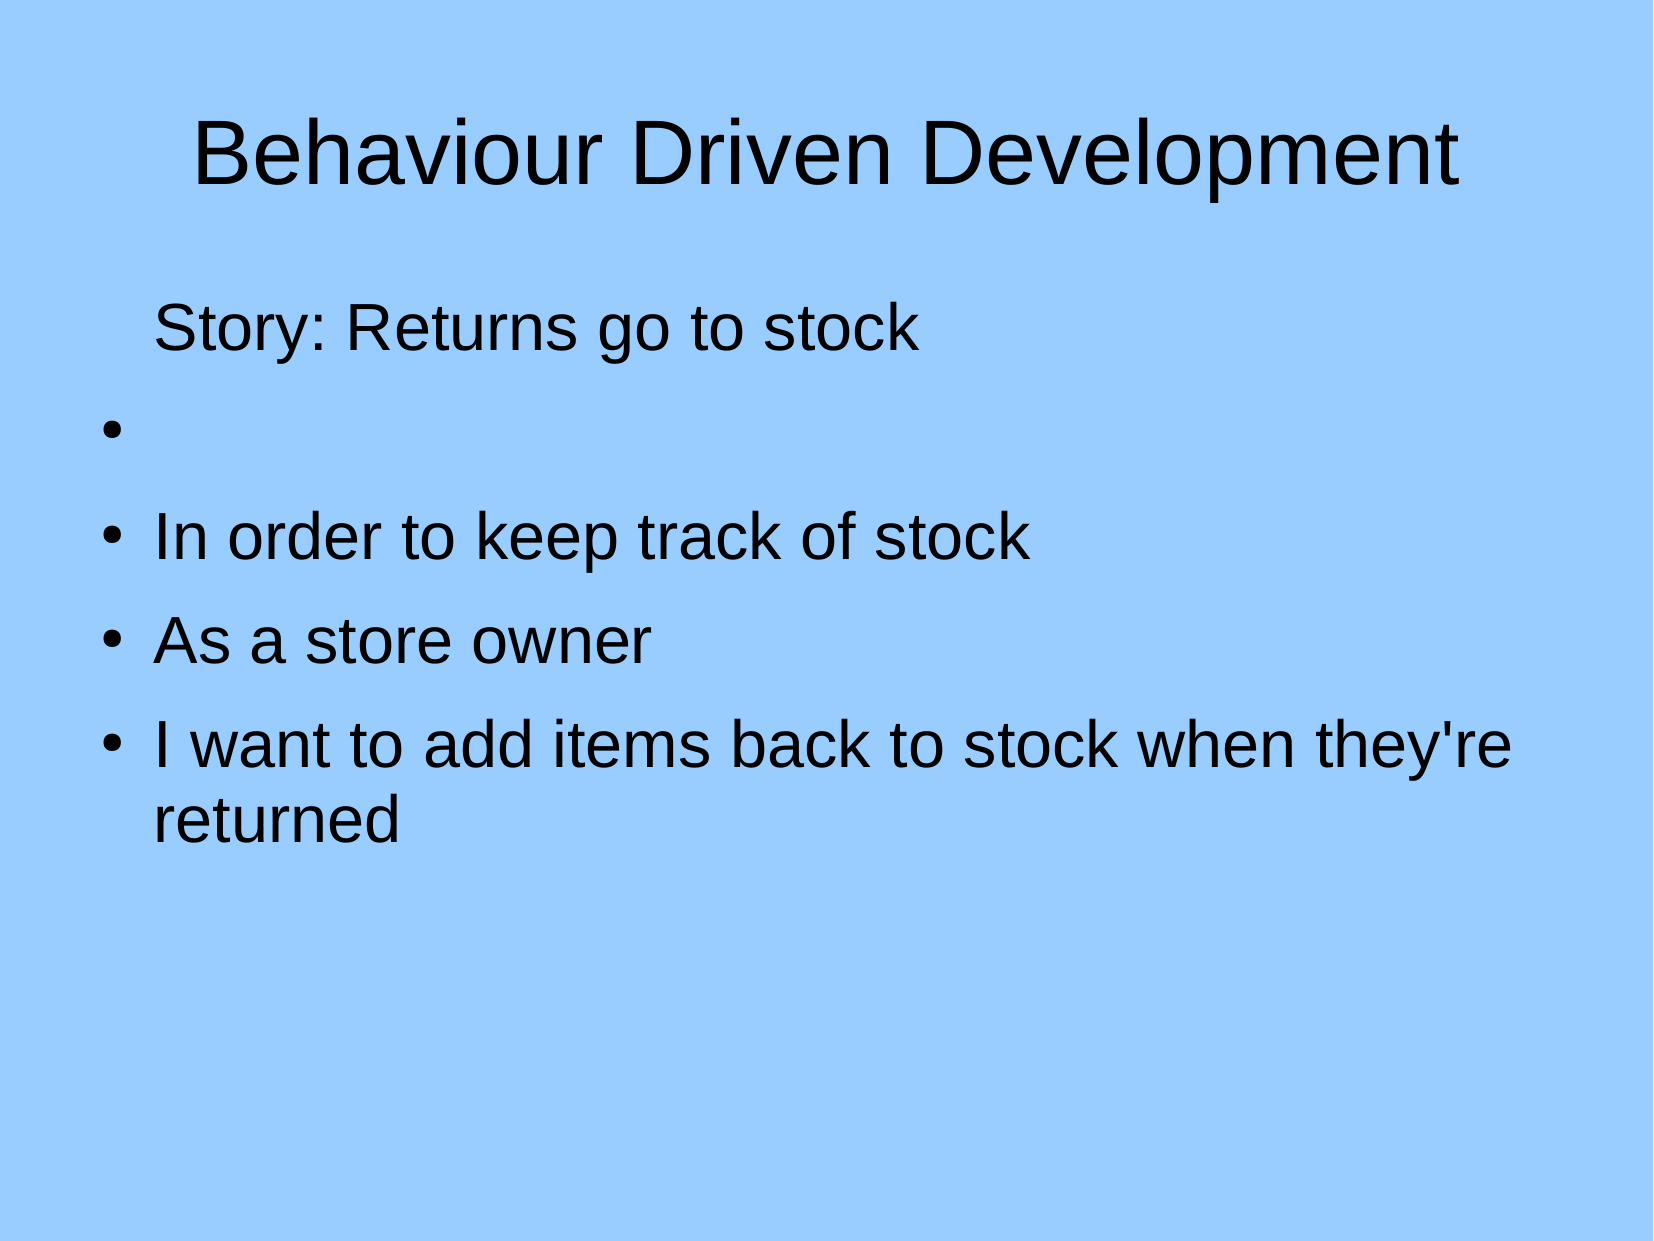

# Behaviour Driven Development
Story: Returns go to stock
In order to keep track of stock
As a store owner
I want to add items back to stock when they're returned